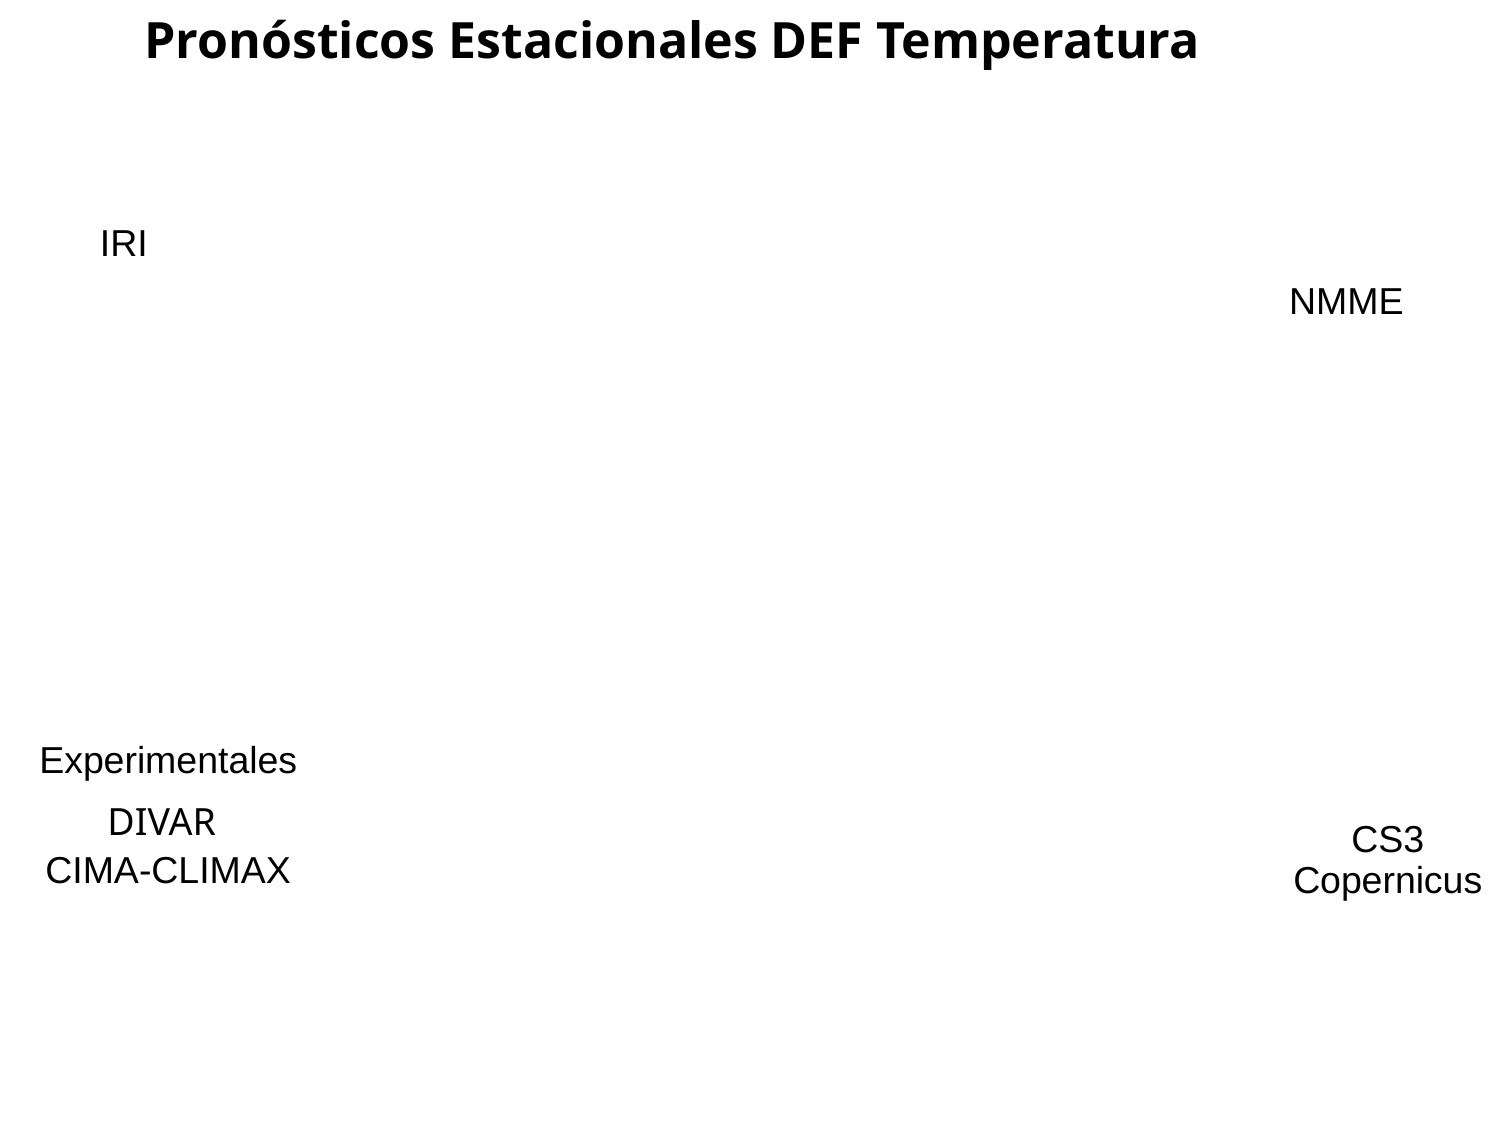

Pronósticos Estacionales DEF Temperatura
IRI
NMME
Experimentales
DIVAR
CIMA-CLIMAX
CS3
Copernicus